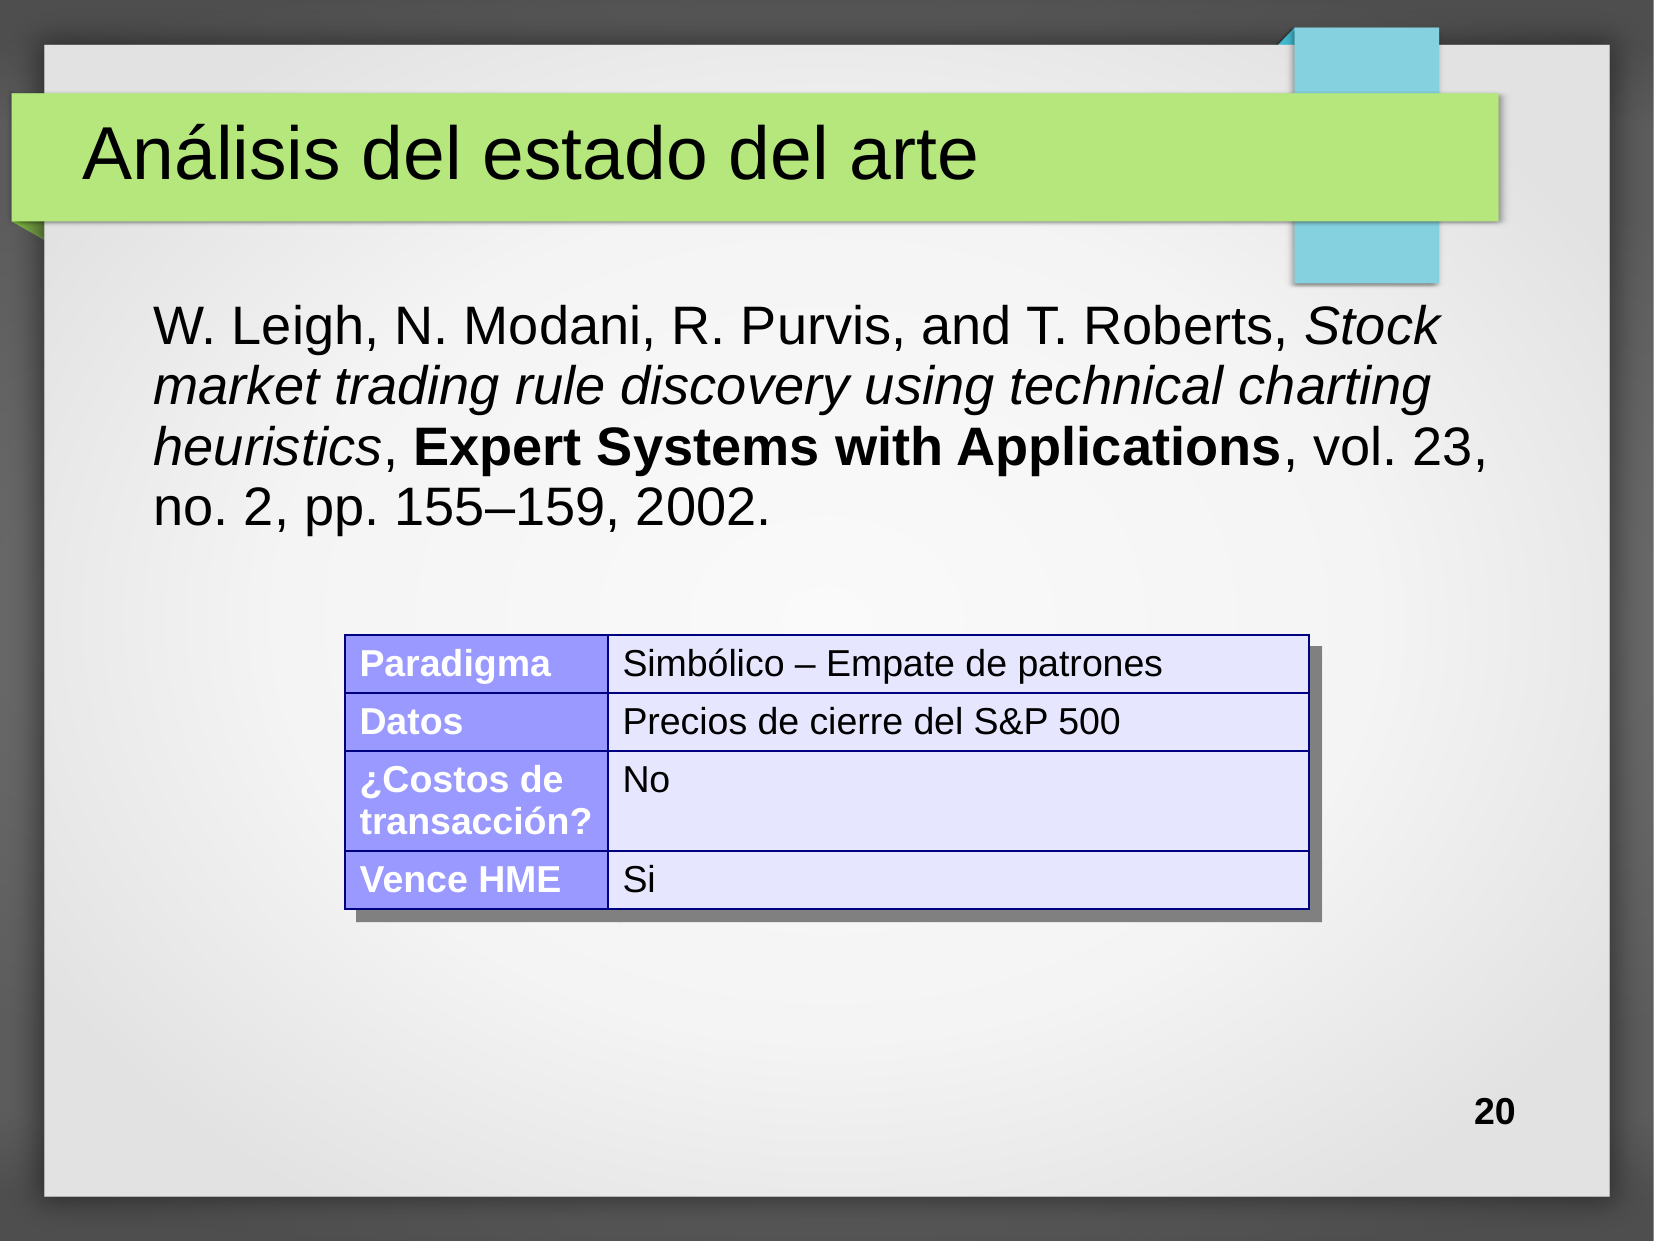

# Análisis del estado del arte
W. Leigh, N. Modani, R. Purvis, and T. Roberts, Stock market trading rule discovery using technical charting heuristics, Expert Systems with Applications, vol. 23, no. 2, pp. 155–159, 2002.
| Paradigma | Simbólico – Empate de patrones |
| --- | --- |
| Datos | Precios de cierre del S&P 500 |
| ¿Costos de transacción? | No |
| Vence HME | Si |